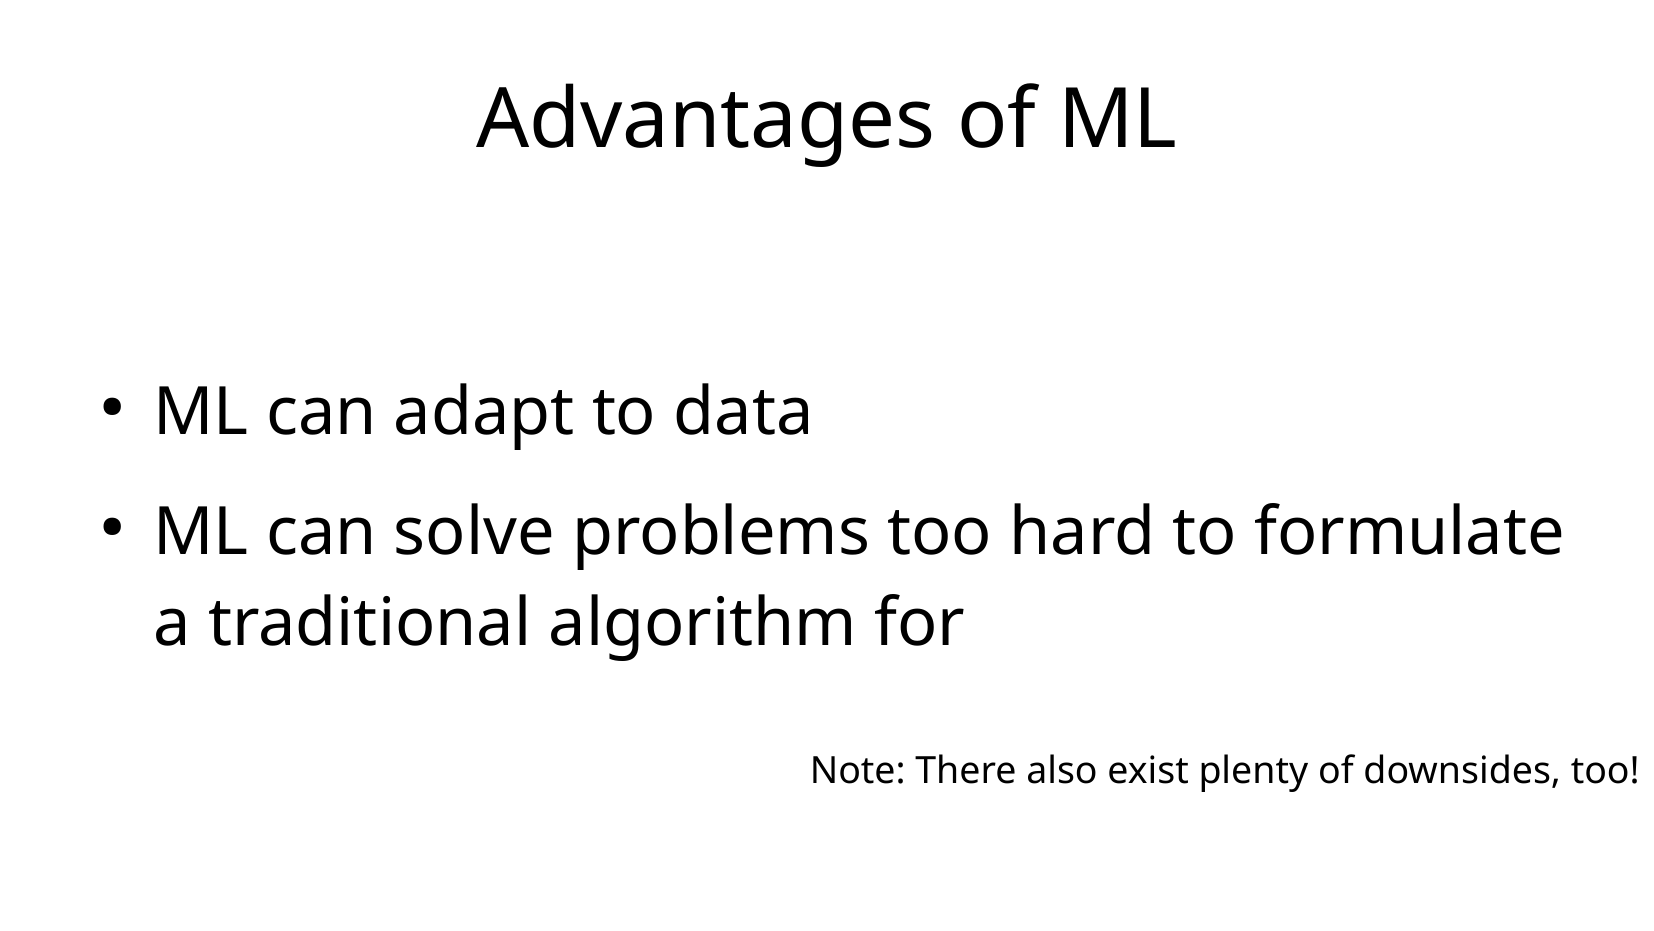

# Advantages of ML
ML can adapt to data
ML can solve problems too hard to formulate a traditional algorithm for
Note: There also exist plenty of downsides, too!